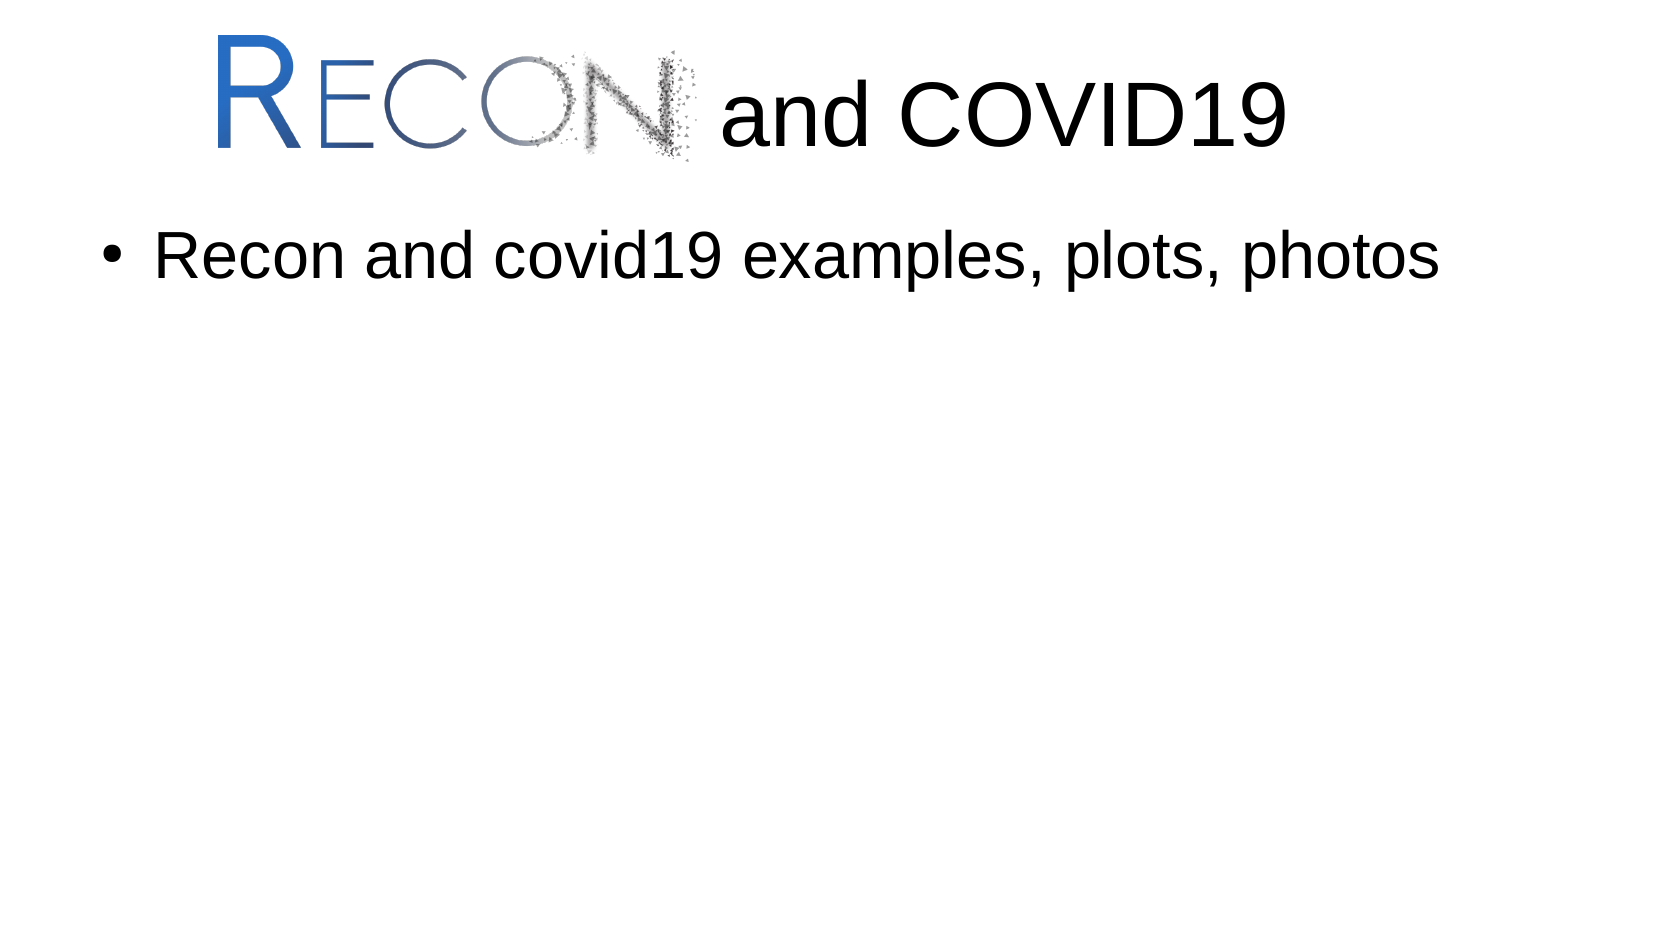

# RECON and COVID19
Recon and covid19 examples, plots, photos